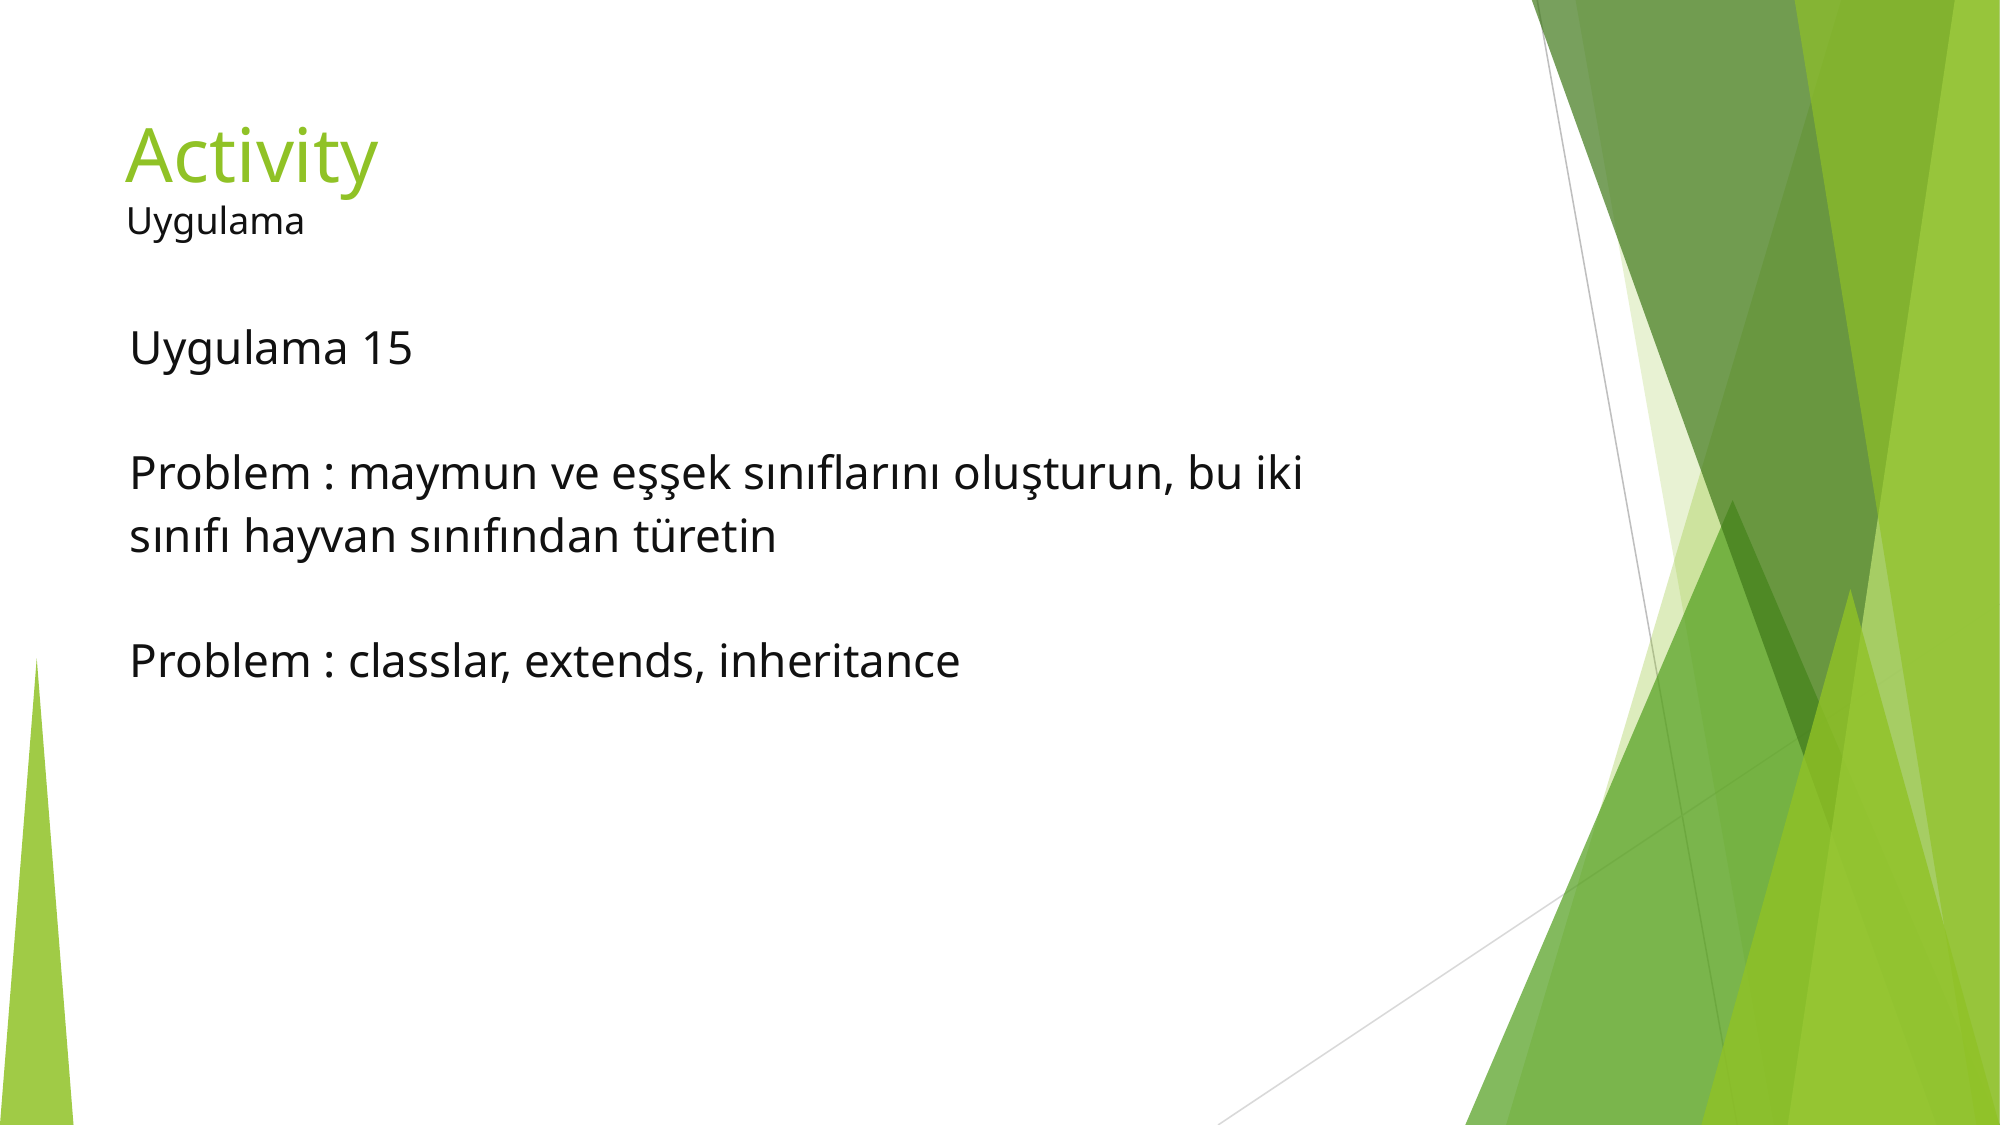

# Activity Uygulama
Uygulama 15
Problem : maymun ve eşşek sınıflarını oluşturun, bu iki sınıfı hayvan sınıfından türetin
Problem : classlar, extends, inheritance